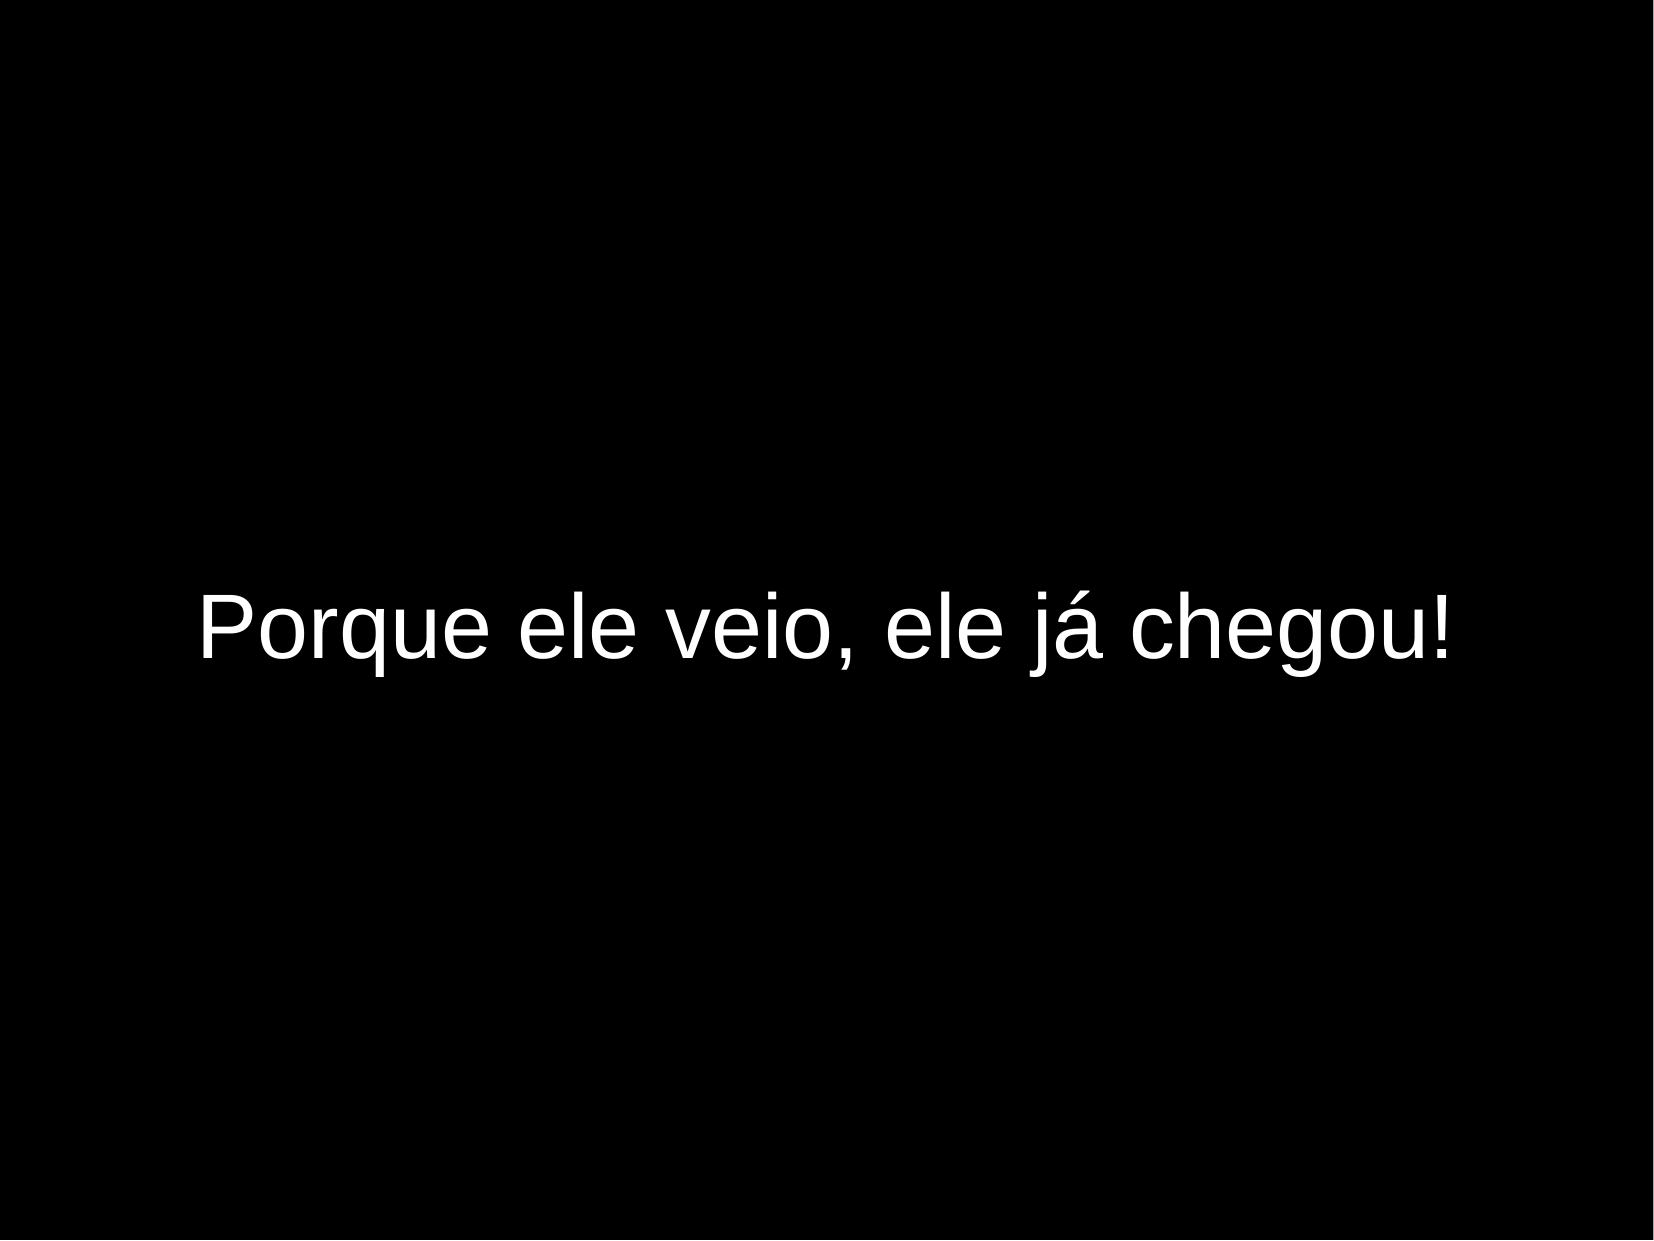

# Porque ele veio, ele já chegou!